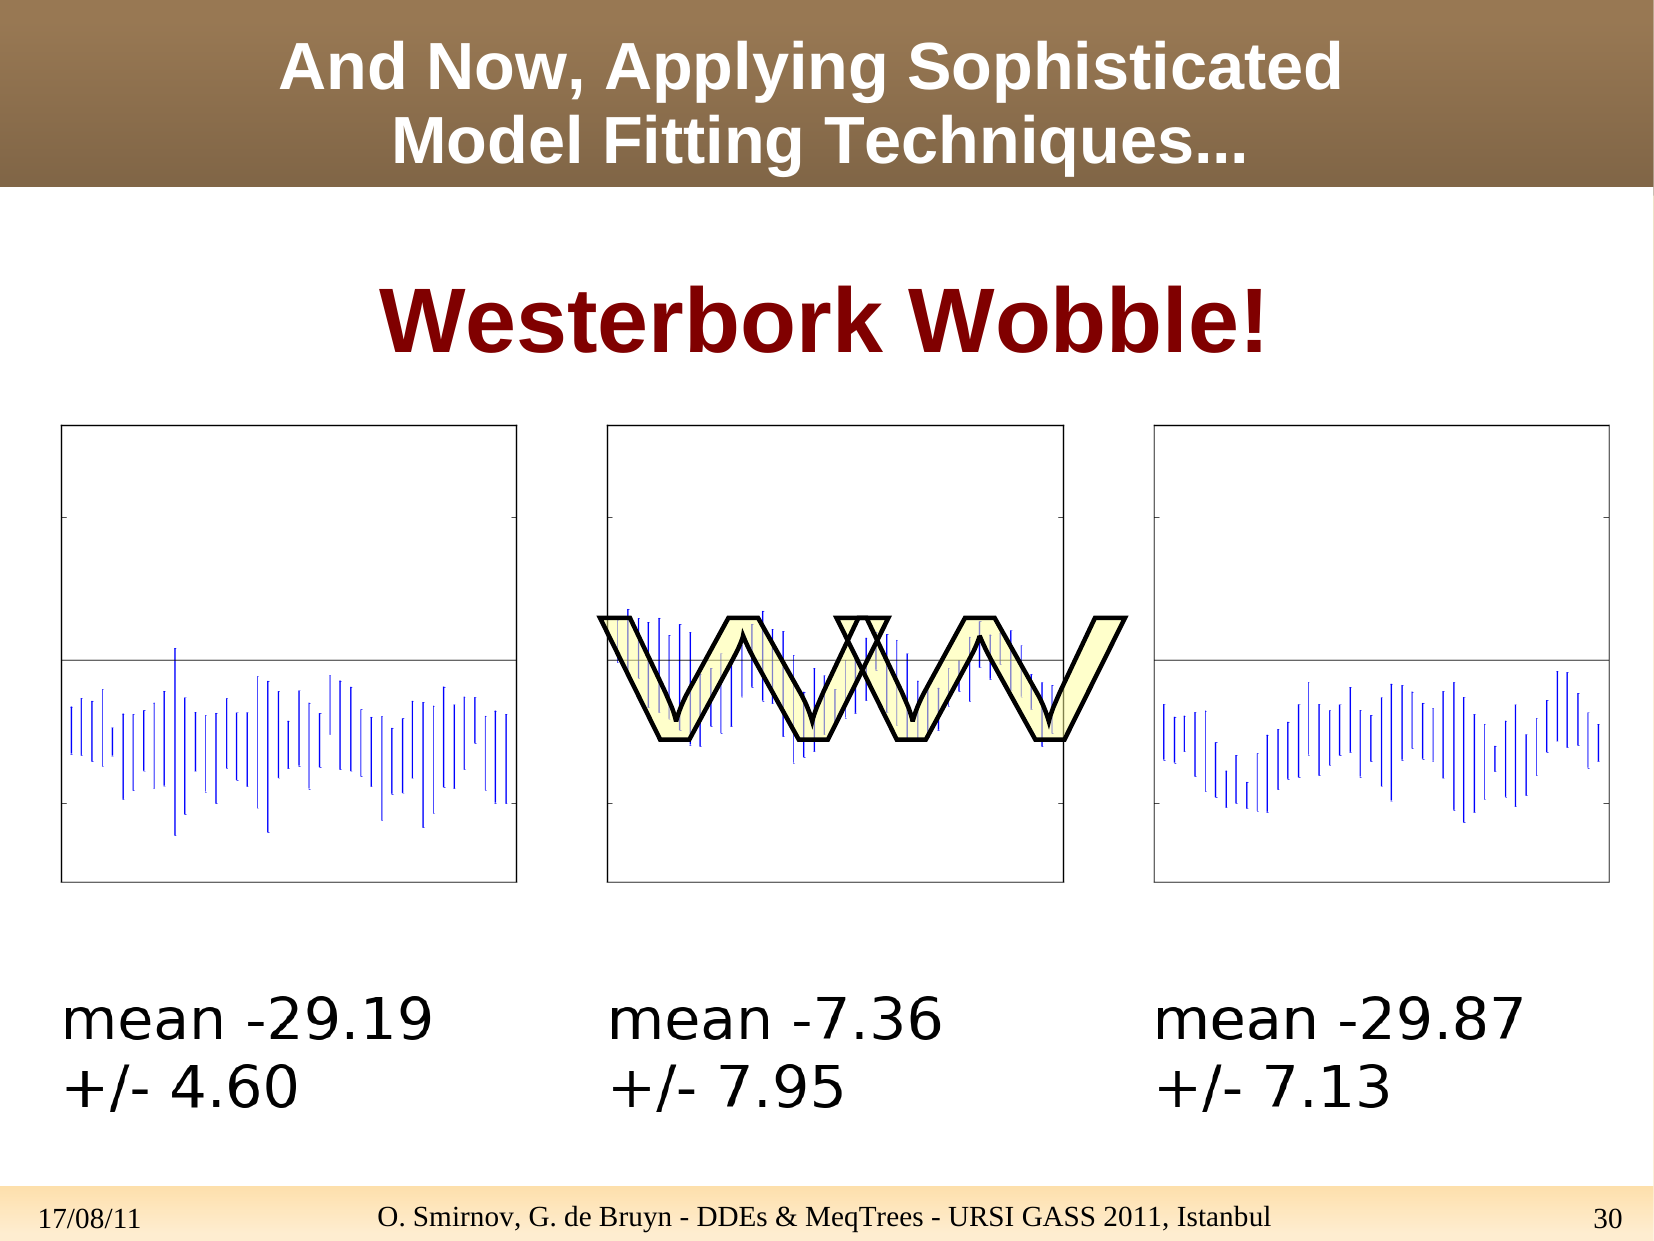

# And Now, Applying Sophisticated Model Fitting Techniques...
Westerbork Wobble!
WW
O. Smirnov, G. de Bruyn - DDEs & MeqTrees - URSI GASS 2011, Istanbul
17/08/11
30